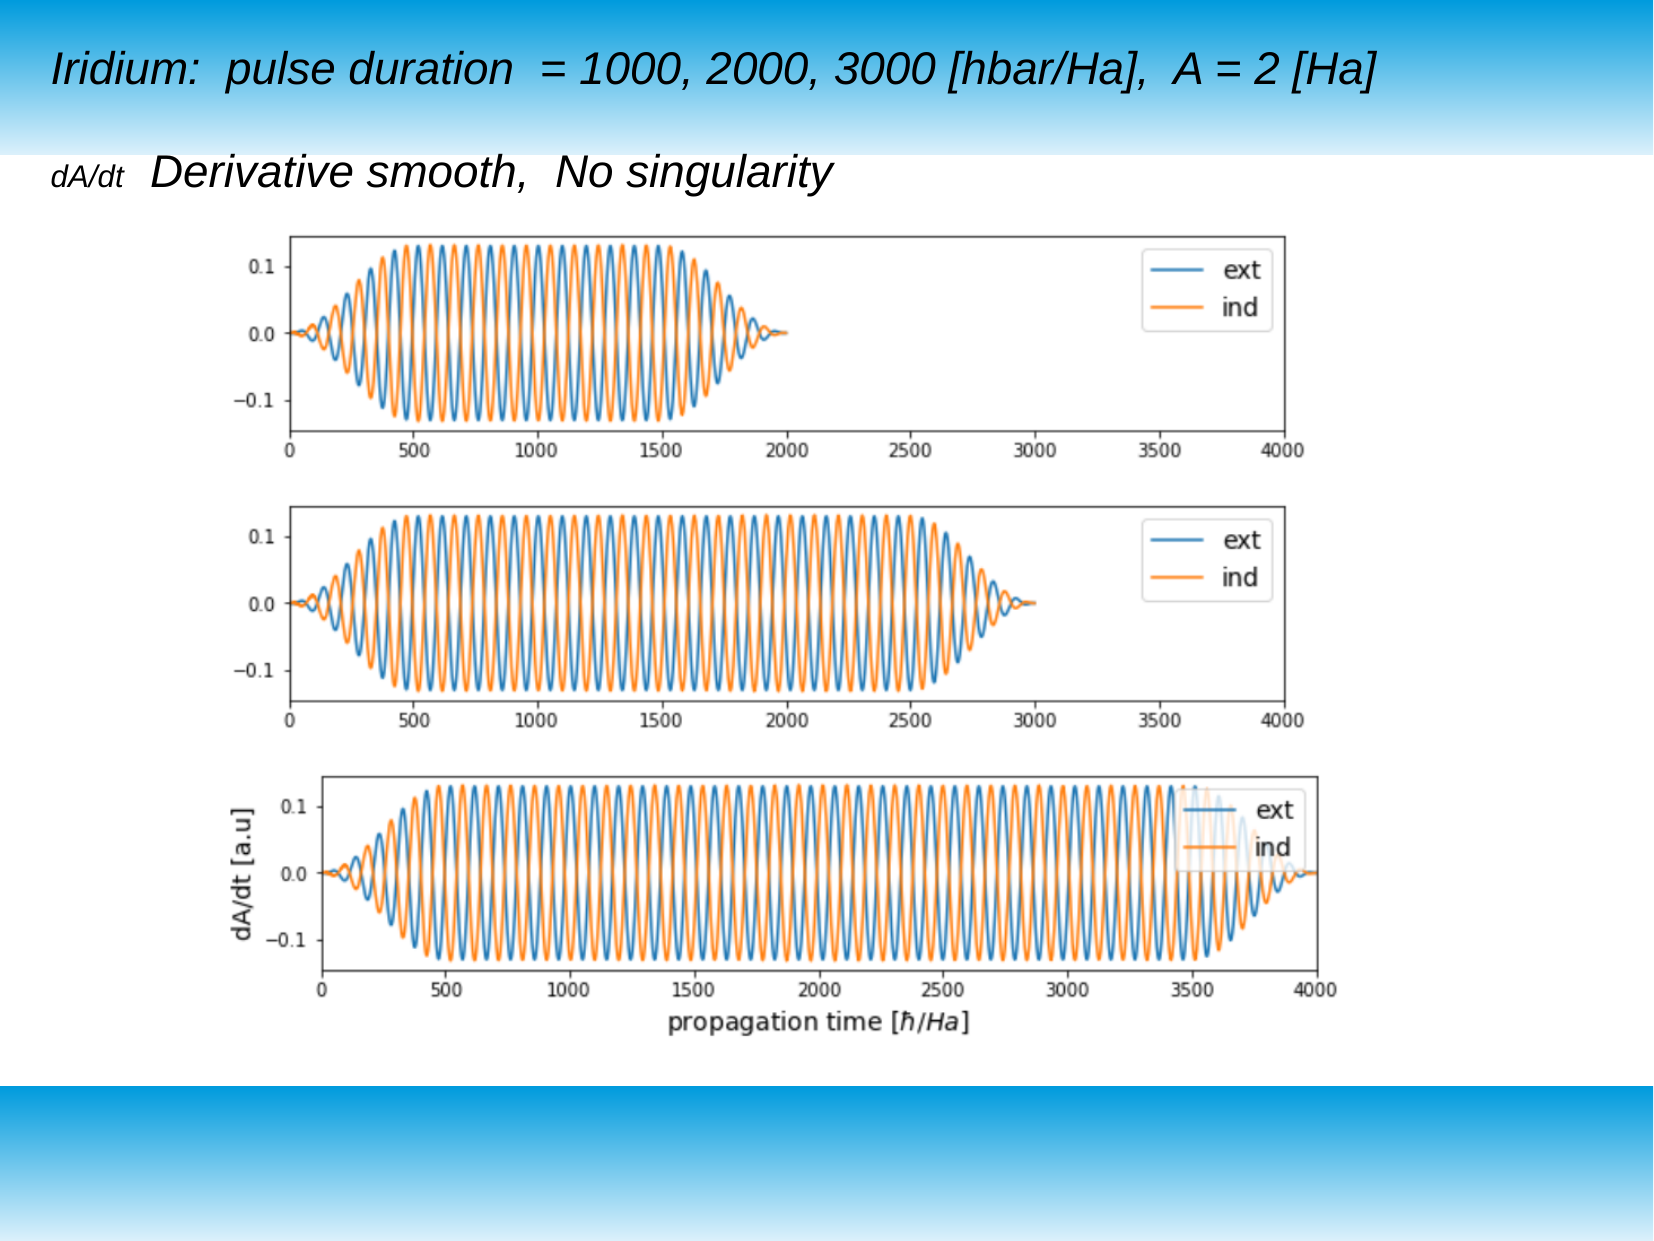

Iridium: pulse duration = 1000, 2000, 3000 [hbar/Ha], A = 2 [Ha]
dA/dt Derivative smooth, No singularity